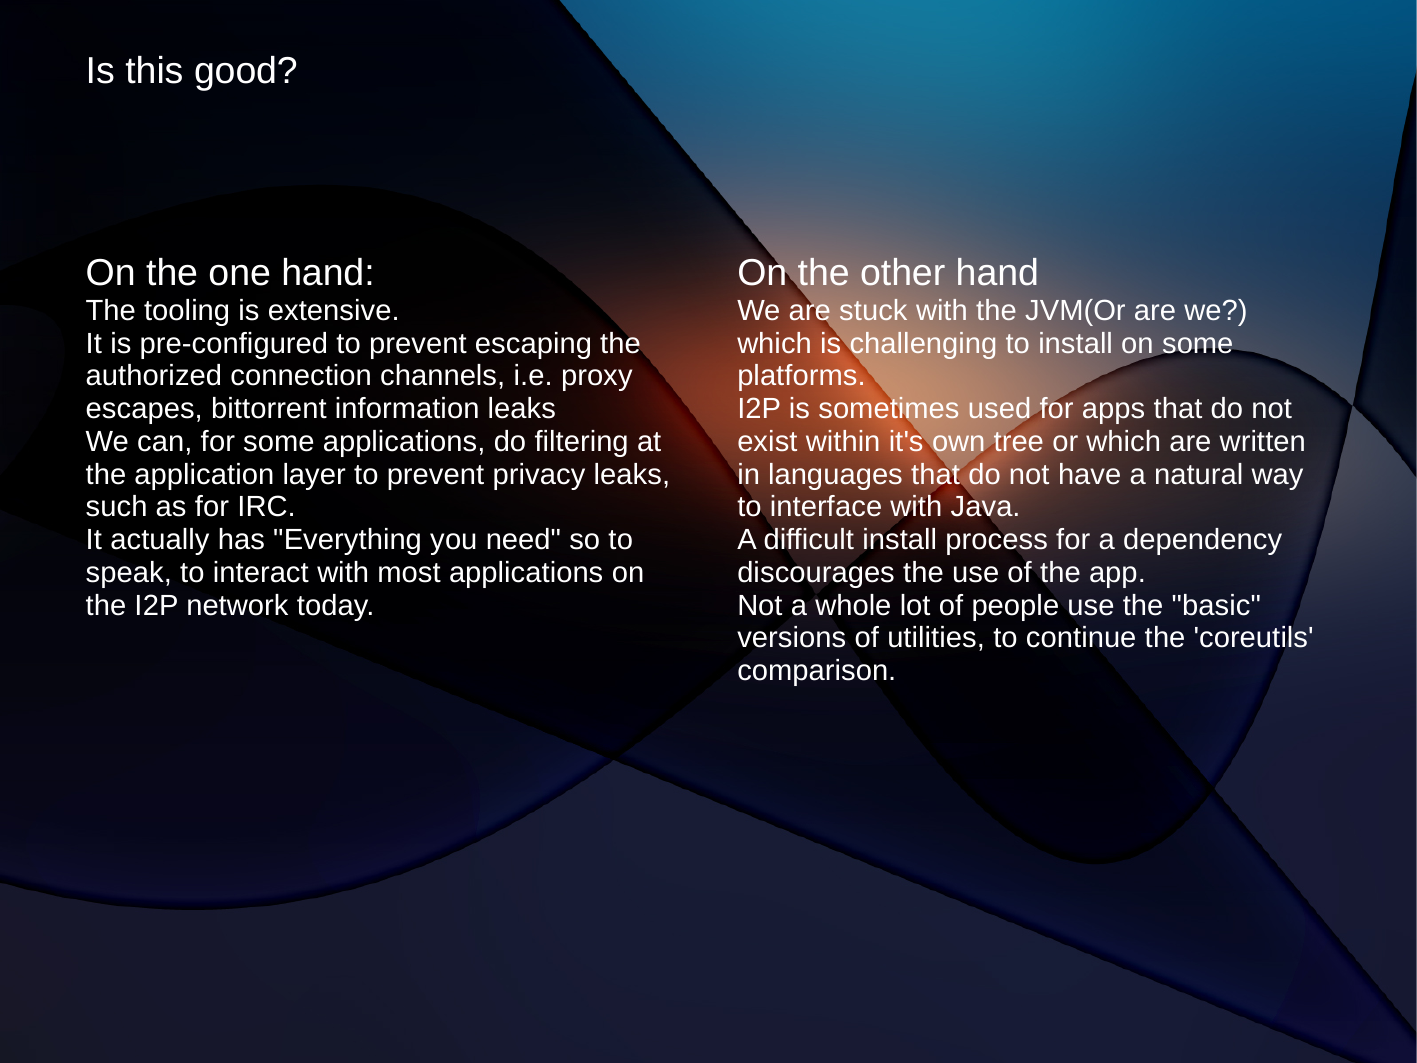

Is this good?
On the one hand:
The tooling is extensive.
It is pre-configured to prevent escaping the authorized connection channels, i.e. proxy escapes, bittorrent information leaks
We can, for some applications, do filtering at the application layer to prevent privacy leaks, such as for IRC.
It actually has "Everything you need" so to speak, to interact with most applications on the I2P network today.
On the other hand
We are stuck with the JVM(Or are we?) which is challenging to install on some platforms.
I2P is sometimes used for apps that do not exist within it's own tree or which are written in languages that do not have a natural way to interface with Java.
A difficult install process for a dependency discourages the use of the app.
Not a whole lot of people use the "basic" versions of utilities, to continue the 'coreutils' comparison.